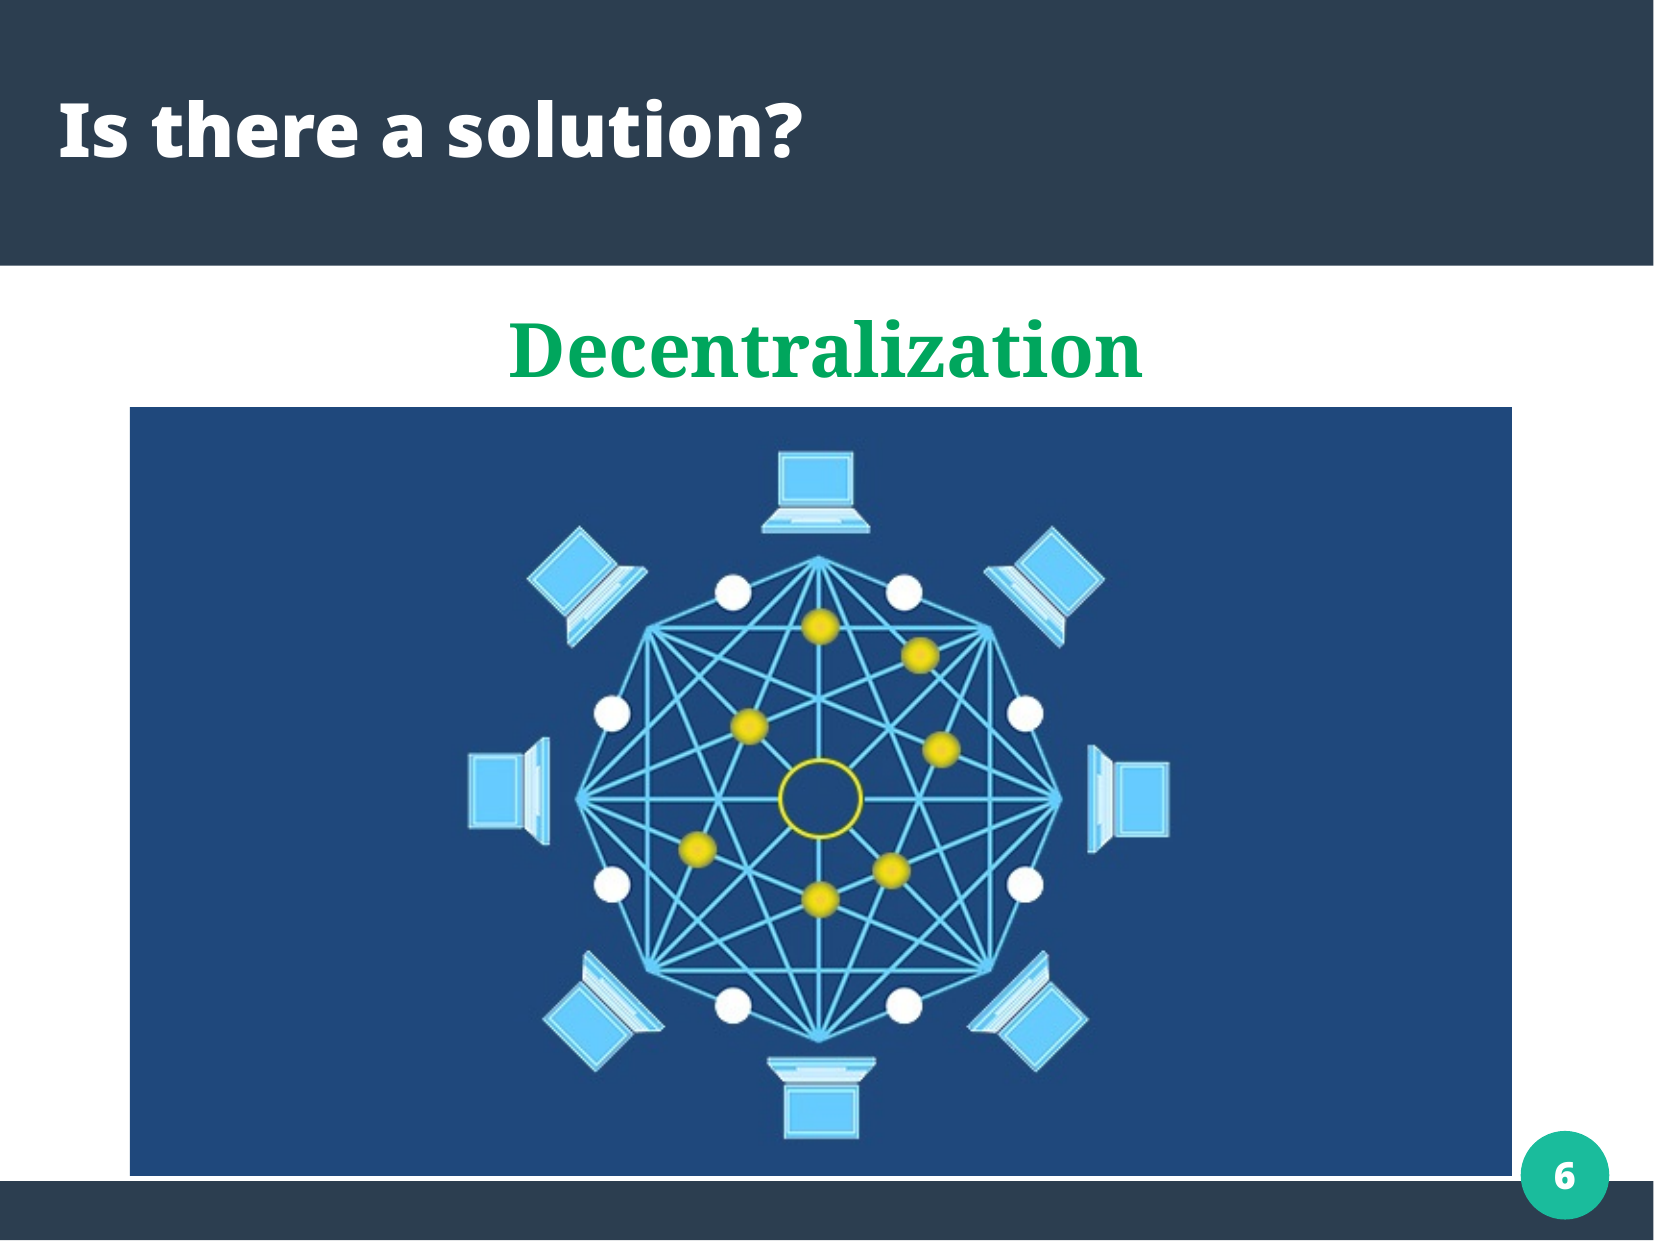

# Is there a solution​?
Decentralization
6